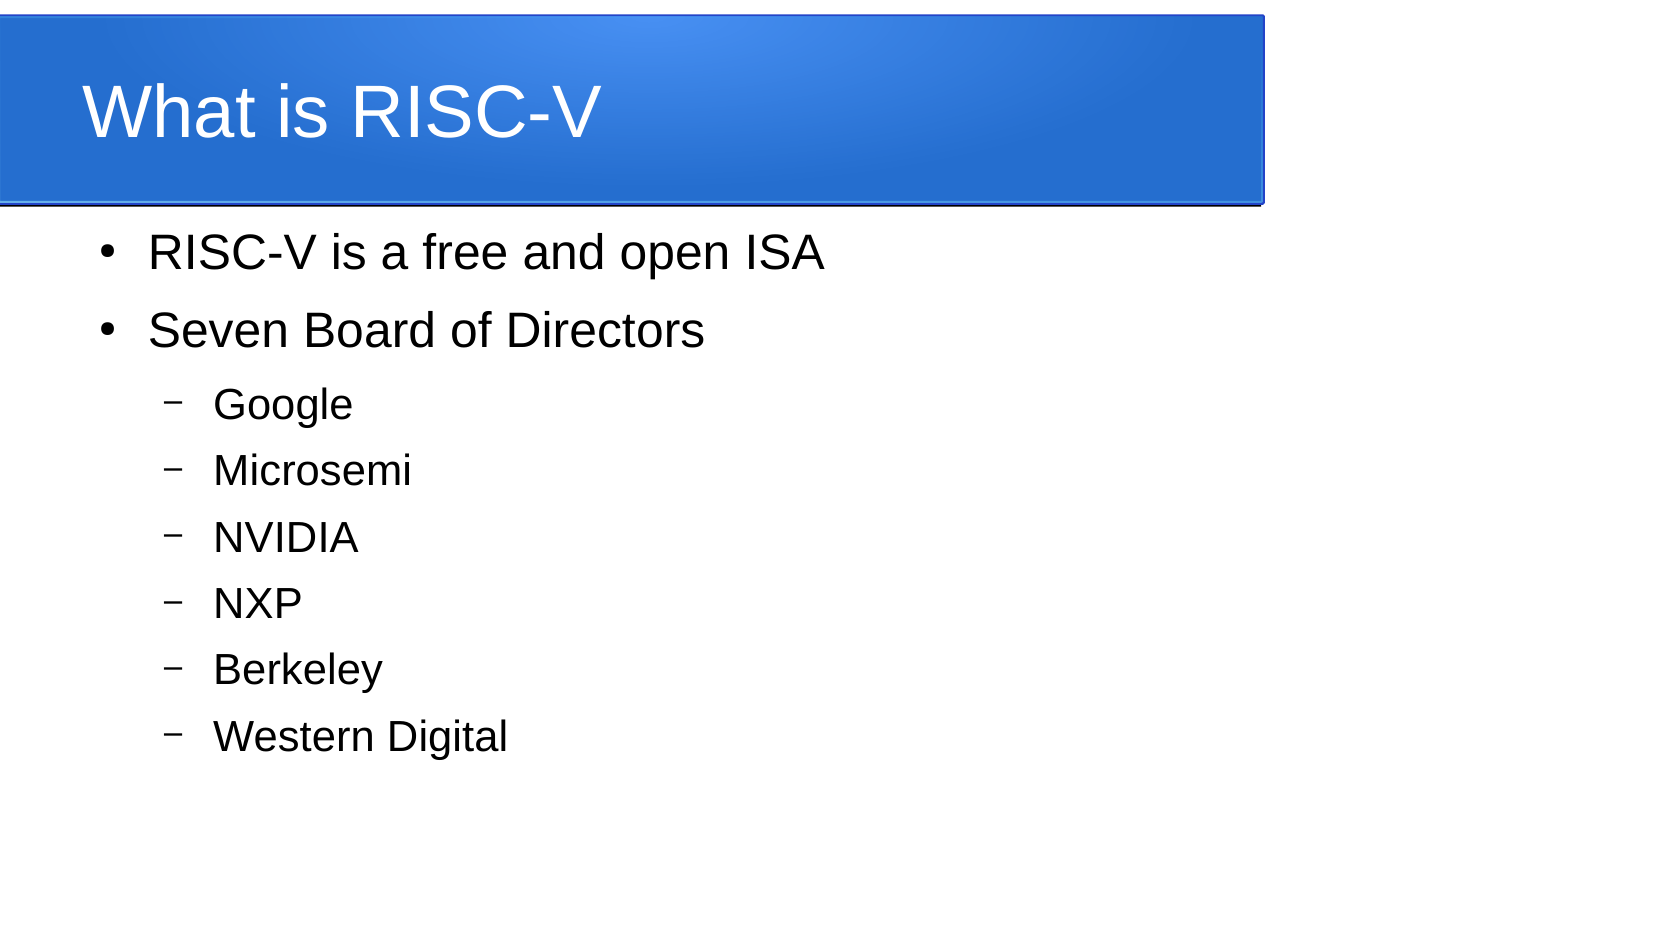

# What is RISC-V
RISC-V is a free and open ISA
Seven Board of Directors
Google
Microsemi
NVIDIA
NXP
Berkeley
Western Digital